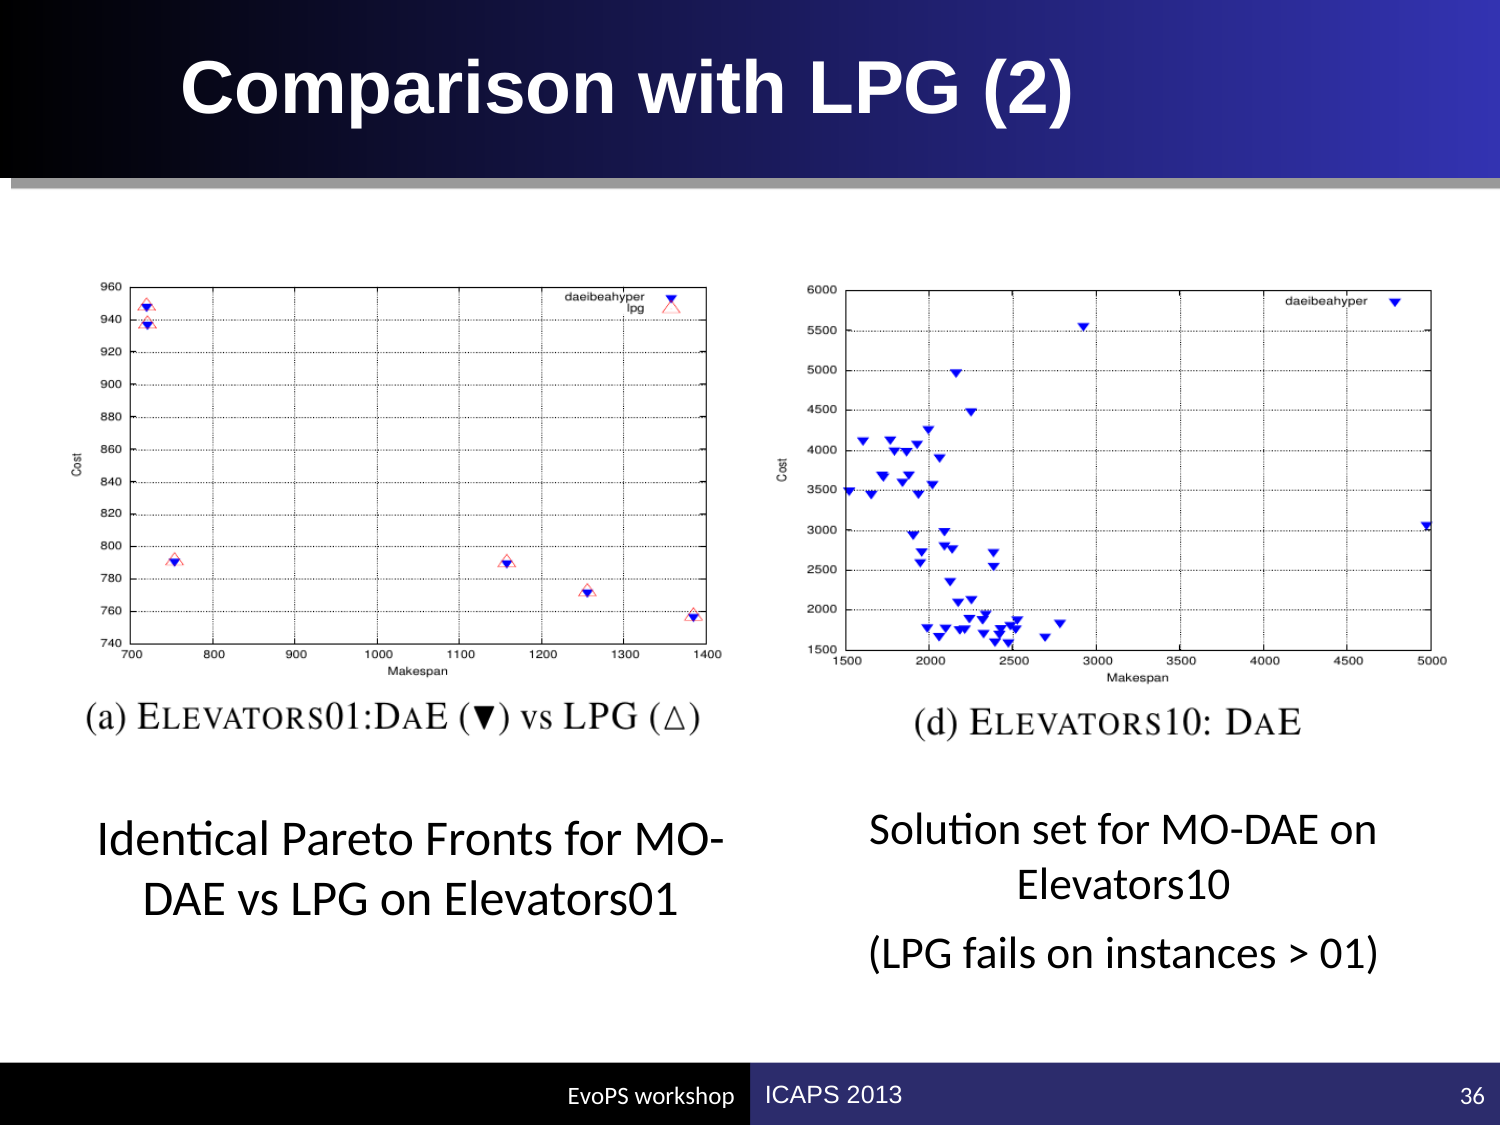

Comparison with LPG (2)
Solution set for MO-DAE on Elevators10
(LPG fails on instances > 01)
# Identical Pareto Fronts for MO-DAE vs LPG on Elevators01
36